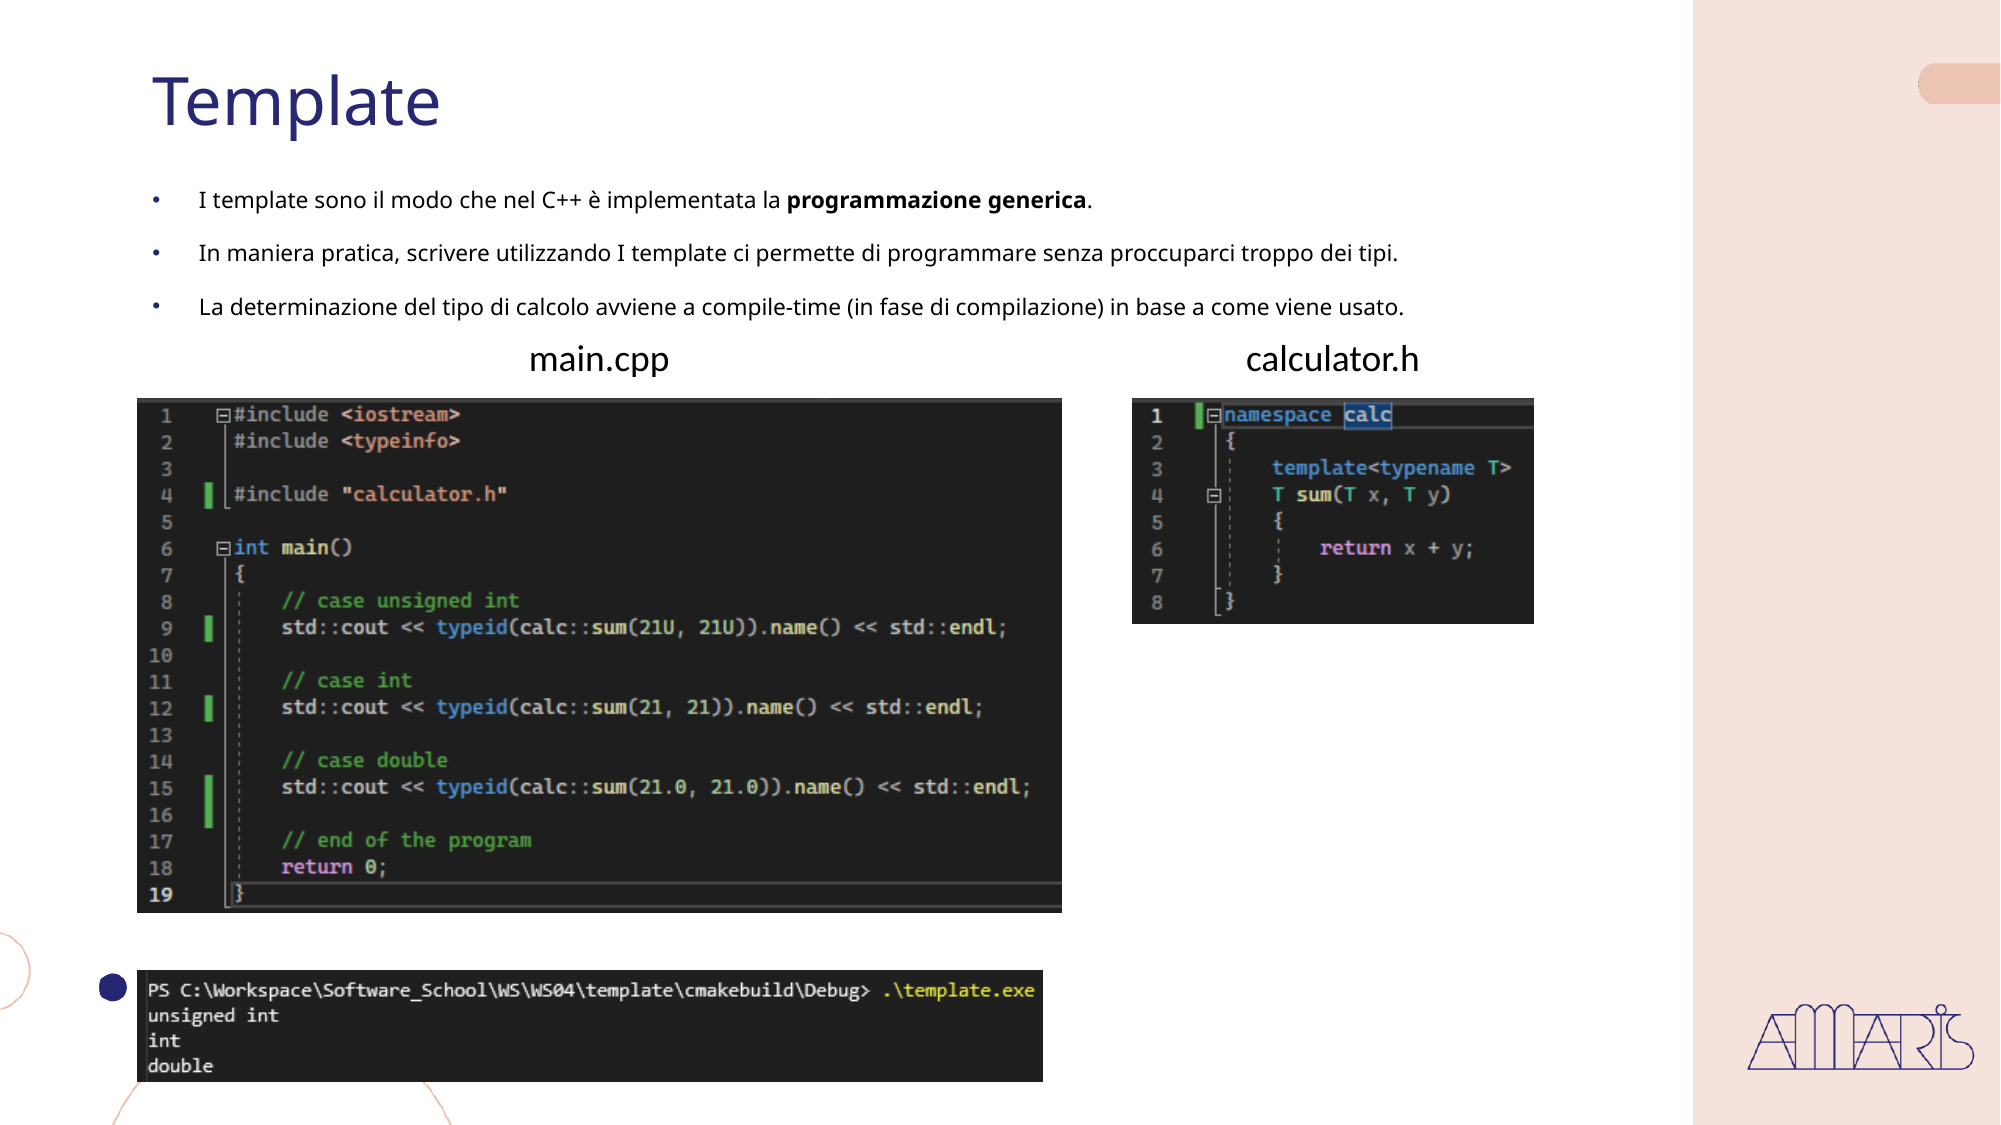

# Template
I template sono il modo che nel C++ è implementata la programmazione generica.
In maniera pratica, scrivere utilizzando I template ci permette di programmare senza proccuparci troppo dei tipi.
La determinazione del tipo di calcolo avviene a compile-time (in fase di compilazione) in base a come viene usato.
main.cpp
calculator.h